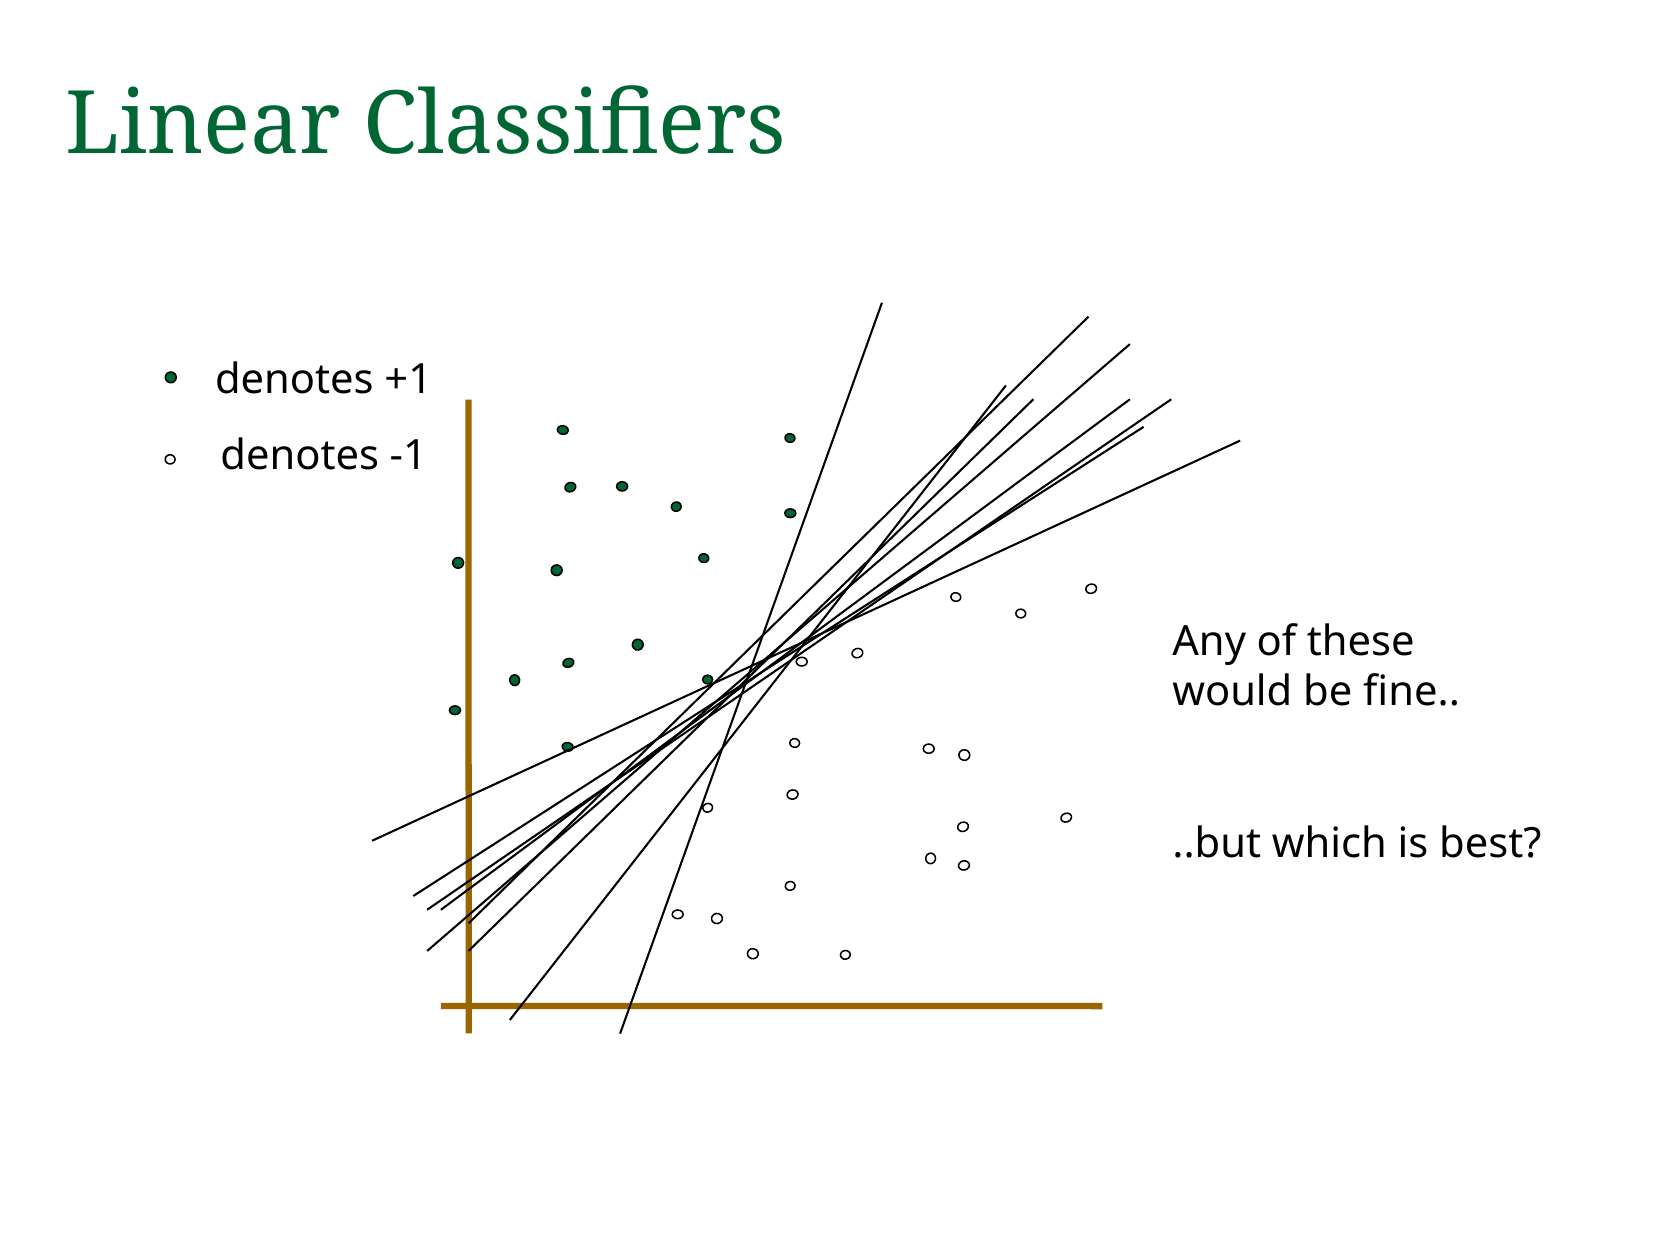

Linear Classifiers
denotes +1
denotes -1
Any of these would be fine..
..but which is best?